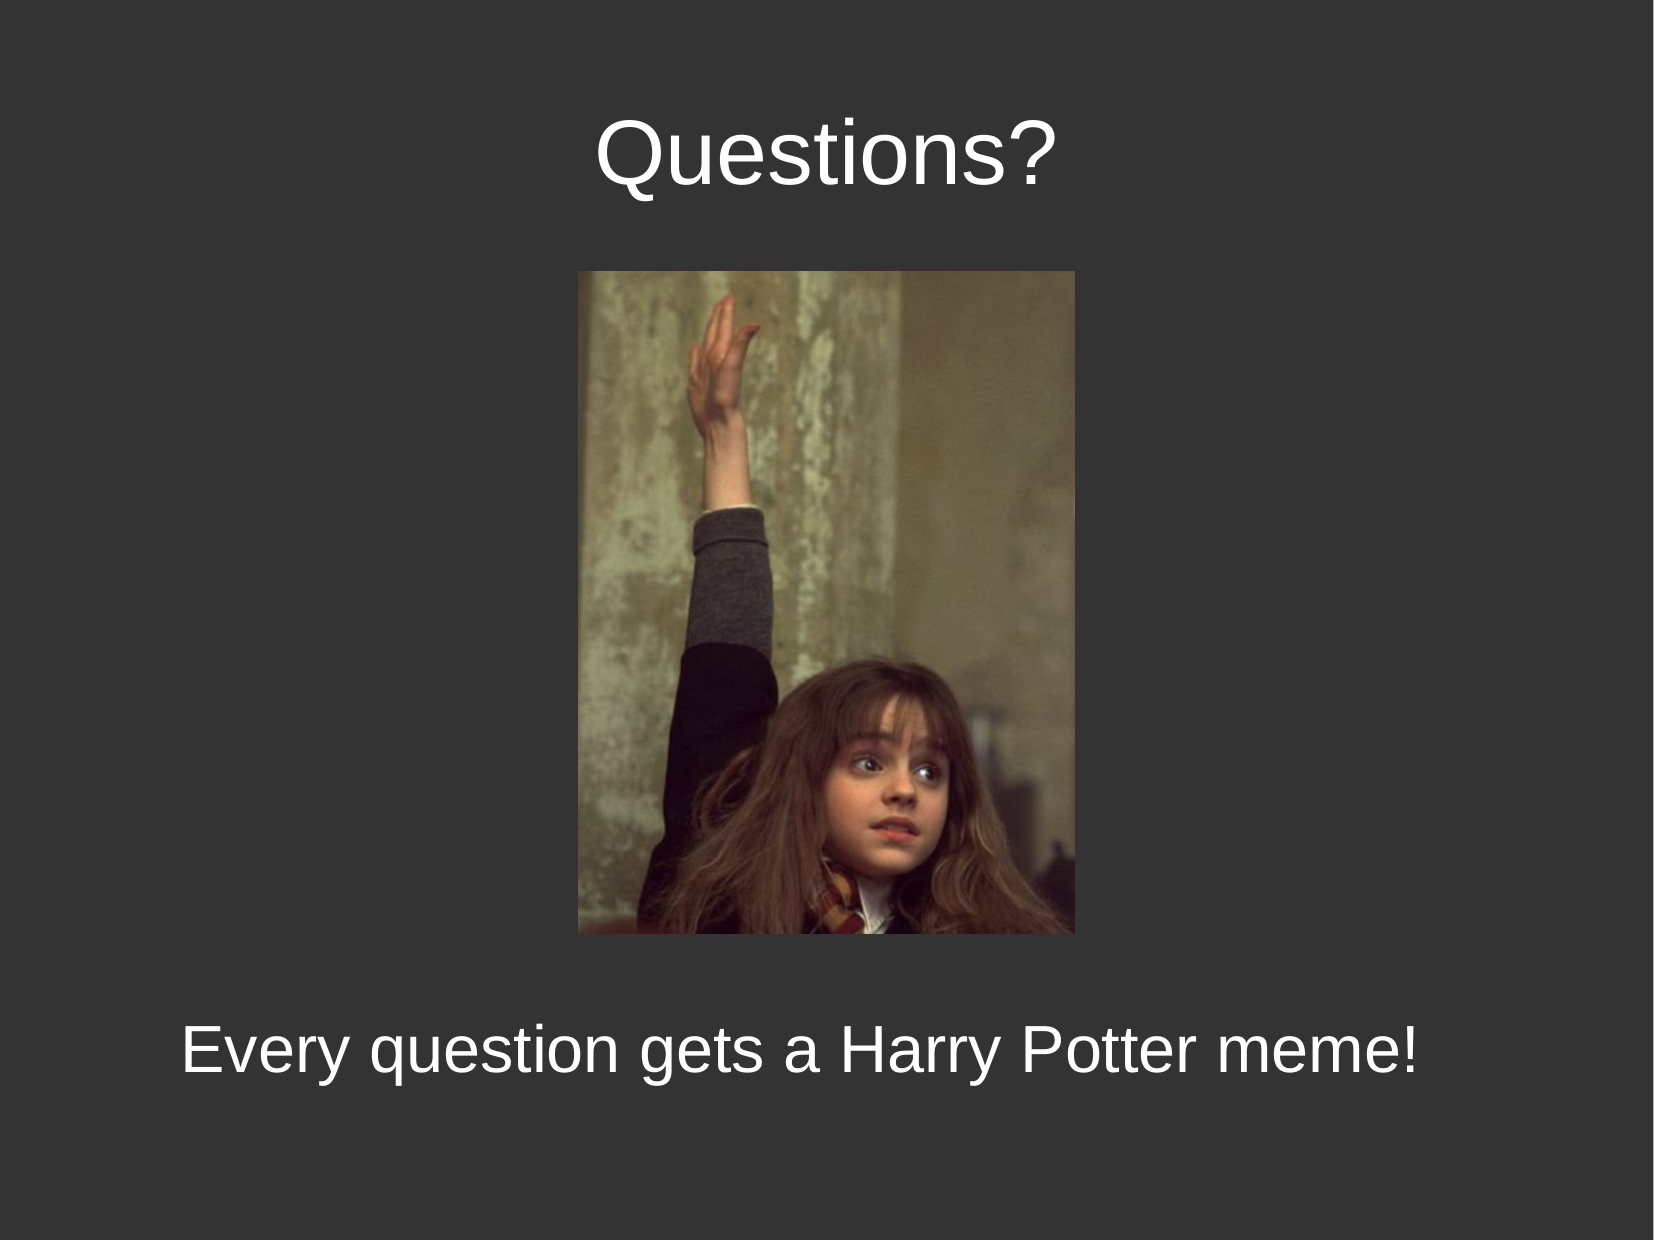

# Questions?
Every question gets a Harry Potter meme!